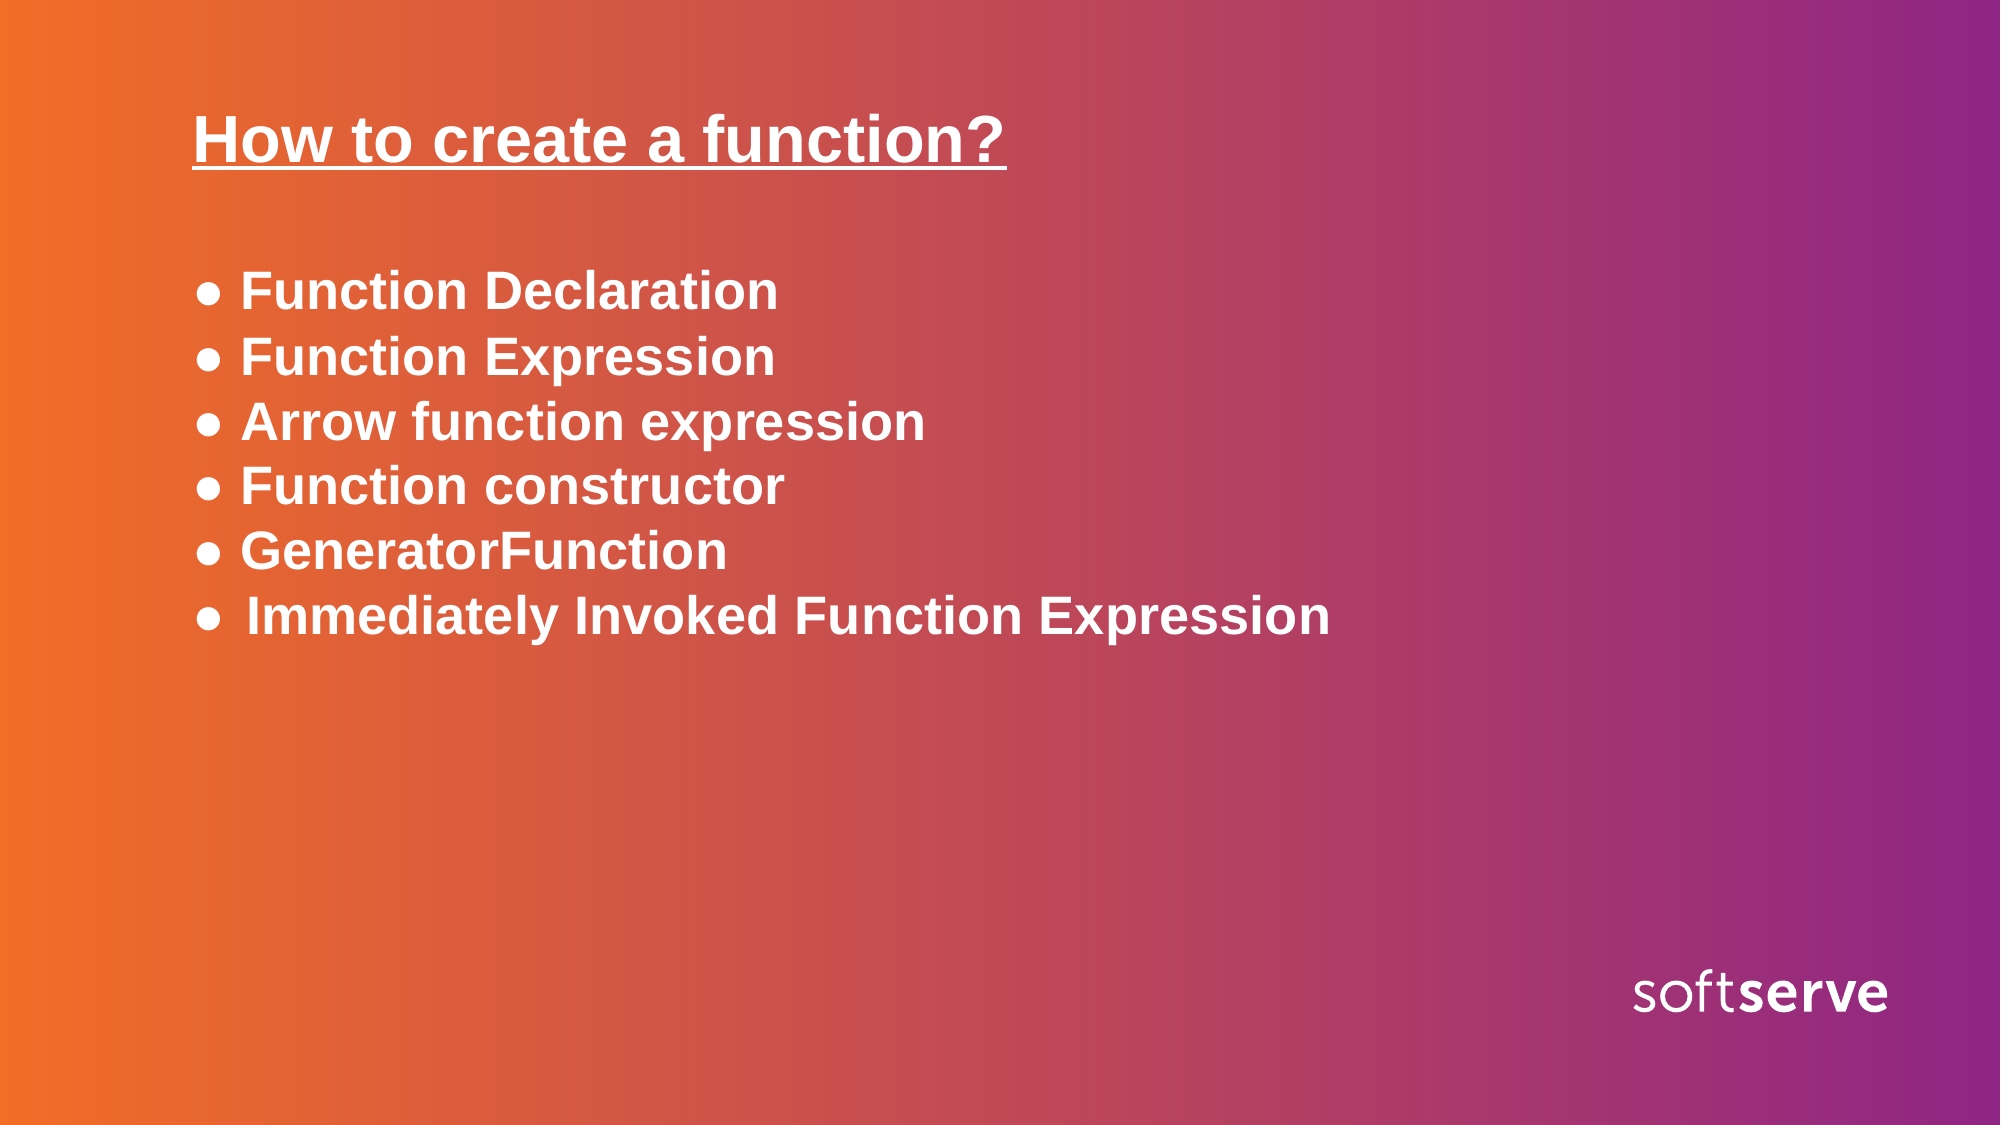

How to create a function?
● Function Declaration
● Function Expression
● Arrow function expression
● Function constructor
● GeneratorFunction
● Immediately Invoked Function Expression